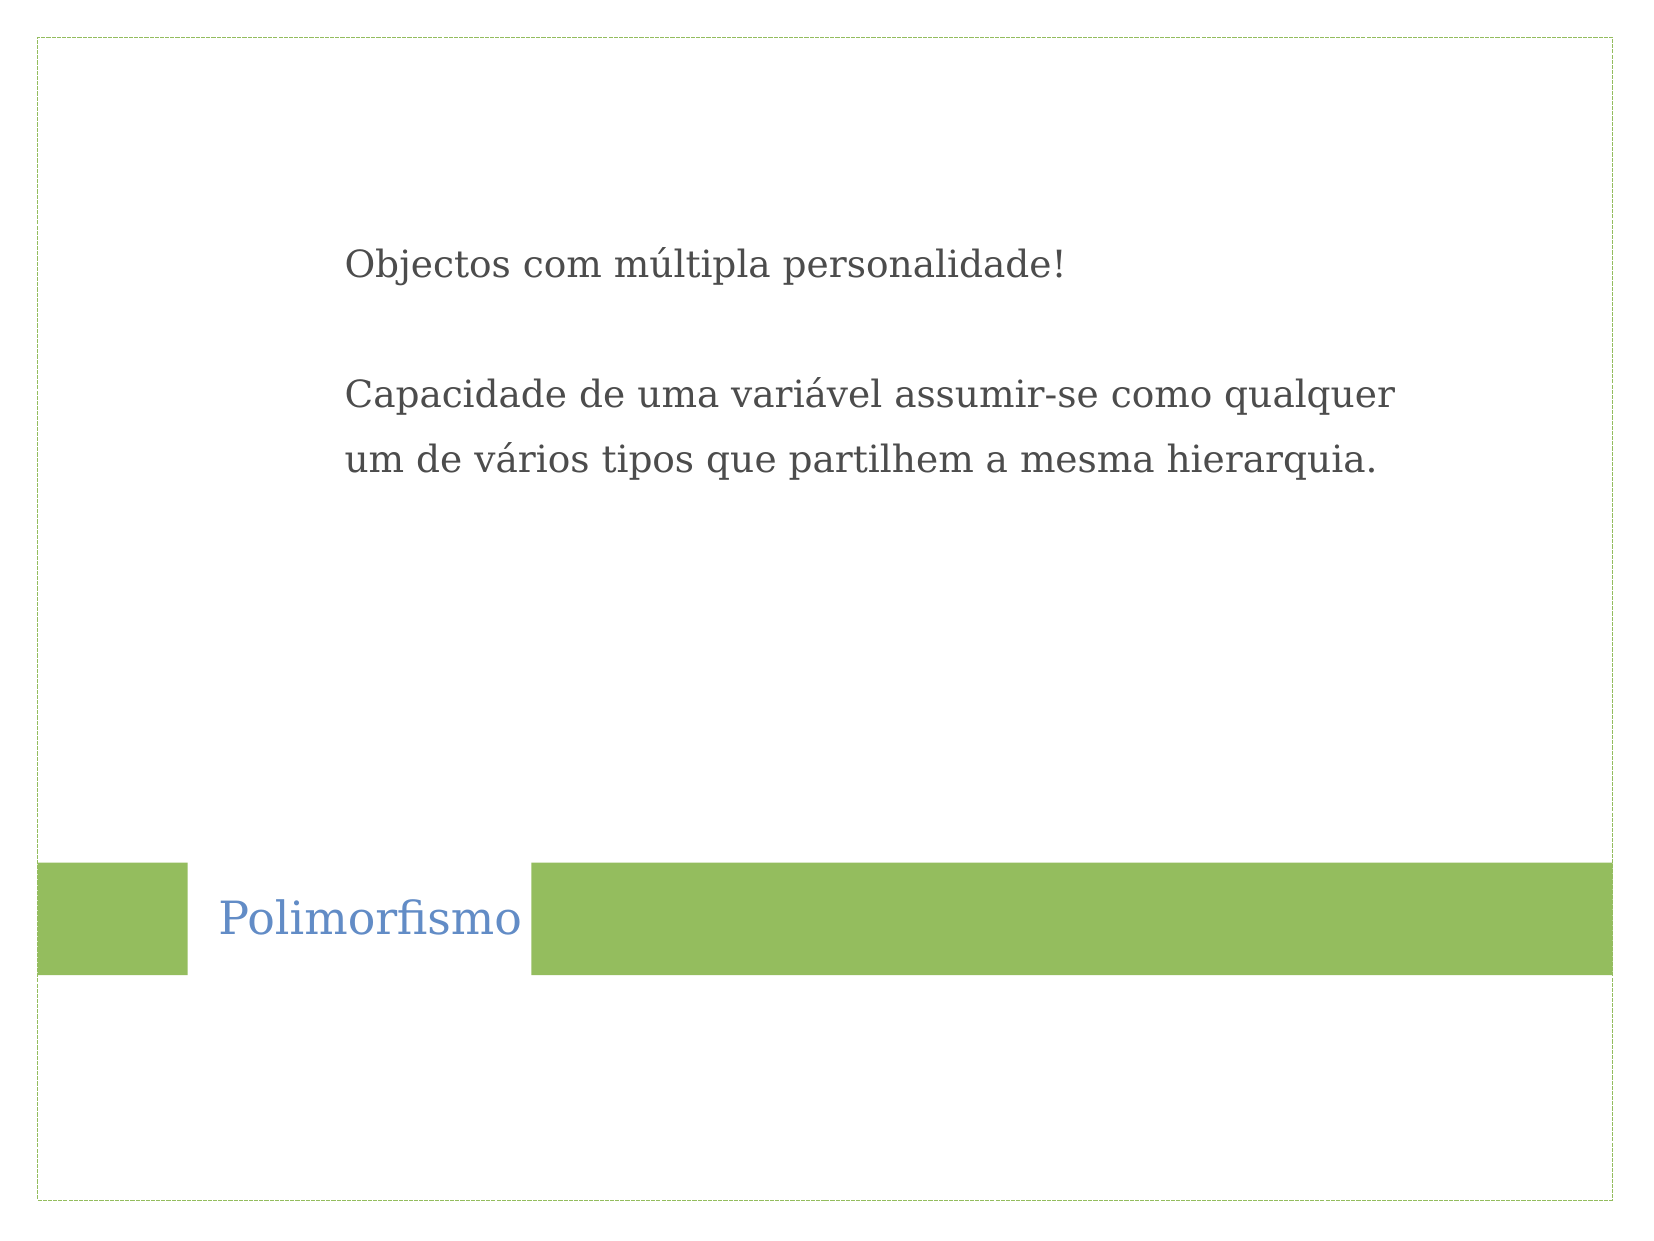

Objectos com múltipla personalidade!
Capacidade de uma variável assumir-se como qualquer um de vários tipos que partilhem a mesma hierarquia.
Polimorfismo